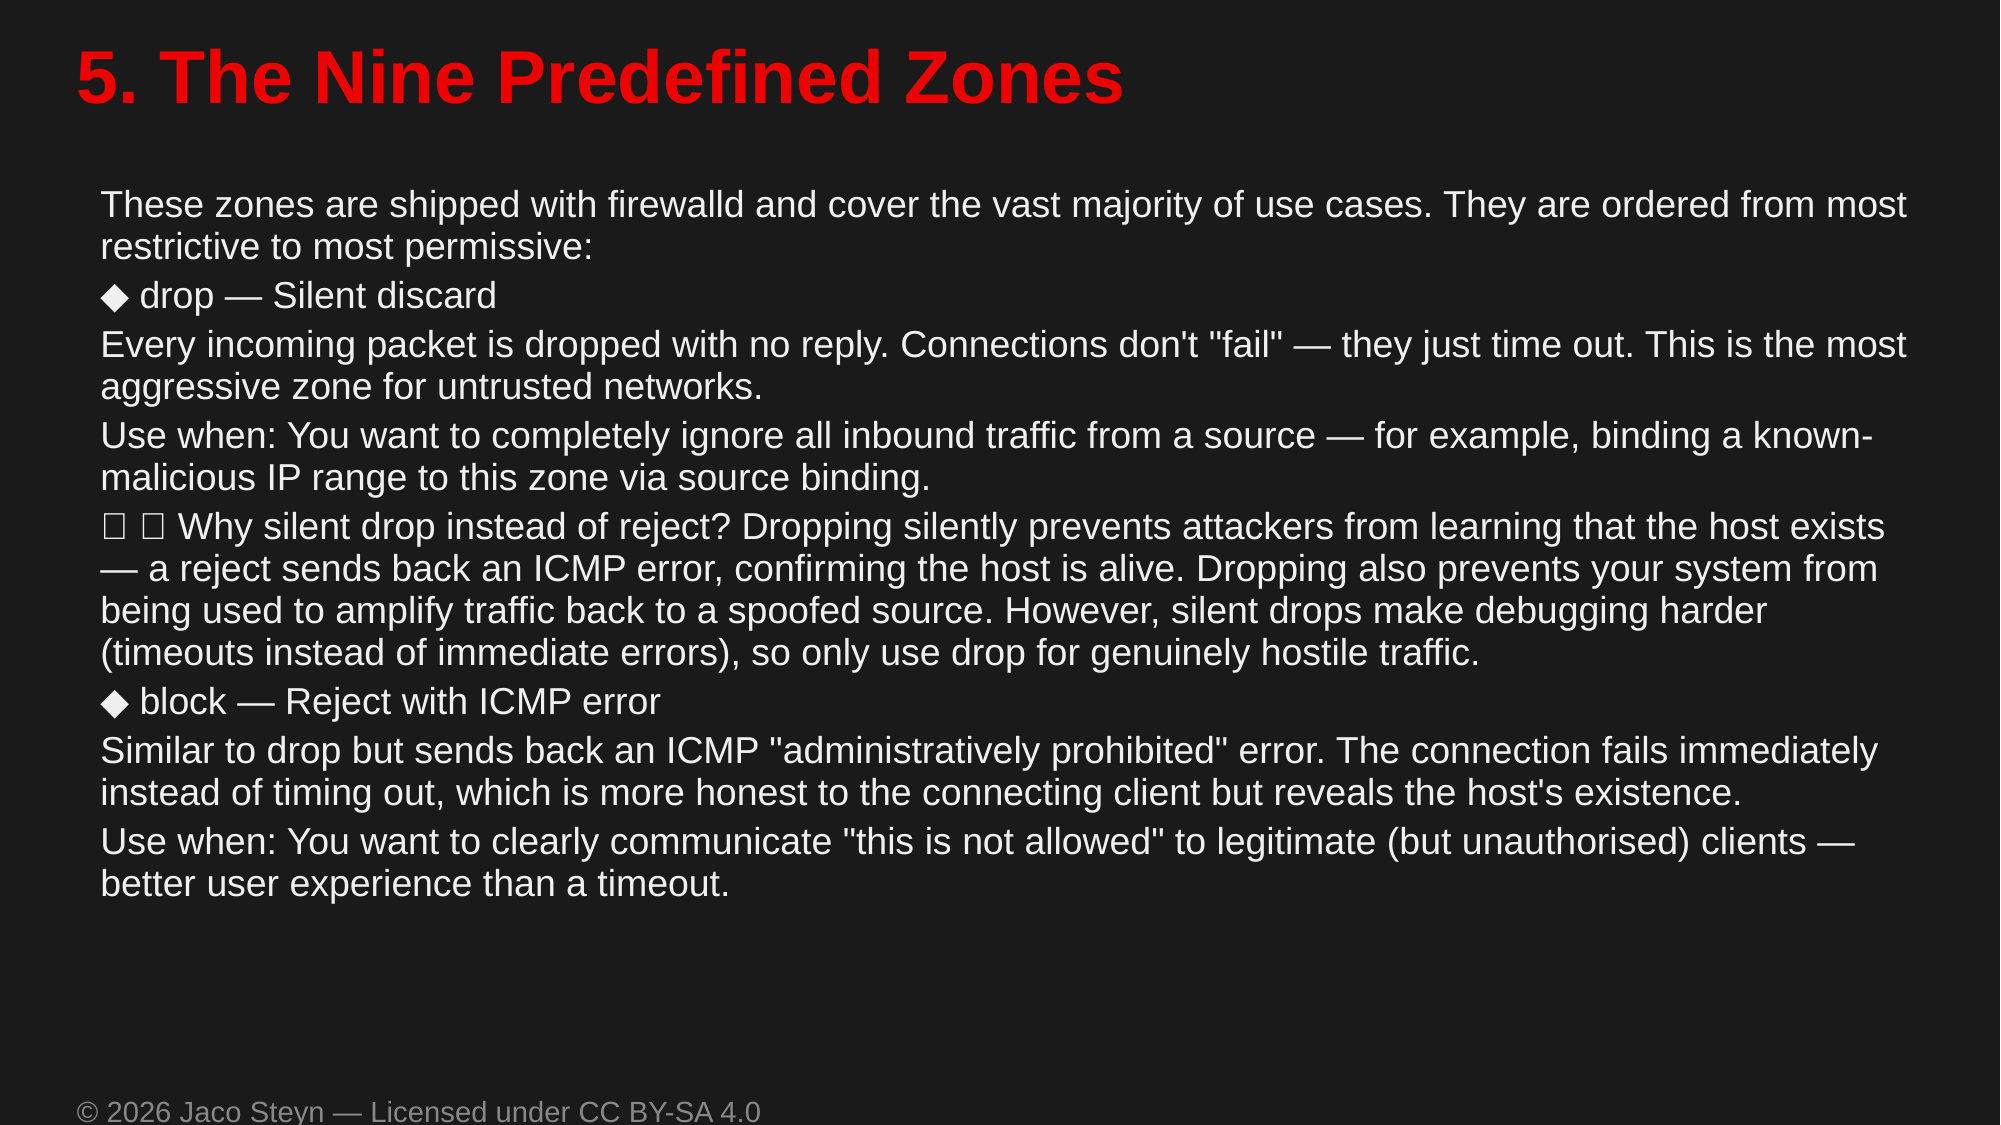

5. The Nine Predefined Zones
These zones are shipped with firewalld and cover the vast majority of use cases. They are ordered from most restrictive to most permissive:
◆ drop — Silent discard
Every incoming packet is dropped with no reply. Connections don't "fail" — they just time out. This is the most aggressive zone for untrusted networks.
Use when: You want to completely ignore all inbound traffic from a source — for example, binding a known-malicious IP range to this zone via source binding.
💡 💡 Why silent drop instead of reject? Dropping silently prevents attackers from learning that the host exists — a reject sends back an ICMP error, confirming the host is alive. Dropping also prevents your system from being used to amplify traffic back to a spoofed source. However, silent drops make debugging harder (timeouts instead of immediate errors), so only use drop for genuinely hostile traffic.
◆ block — Reject with ICMP error
Similar to drop but sends back an ICMP "administratively prohibited" error. The connection fails immediately instead of timing out, which is more honest to the connecting client but reveals the host's existence.
Use when: You want to clearly communicate "this is not allowed" to legitimate (but unauthorised) clients — better user experience than a timeout.
© 2026 Jaco Steyn — Licensed under CC BY-SA 4.0